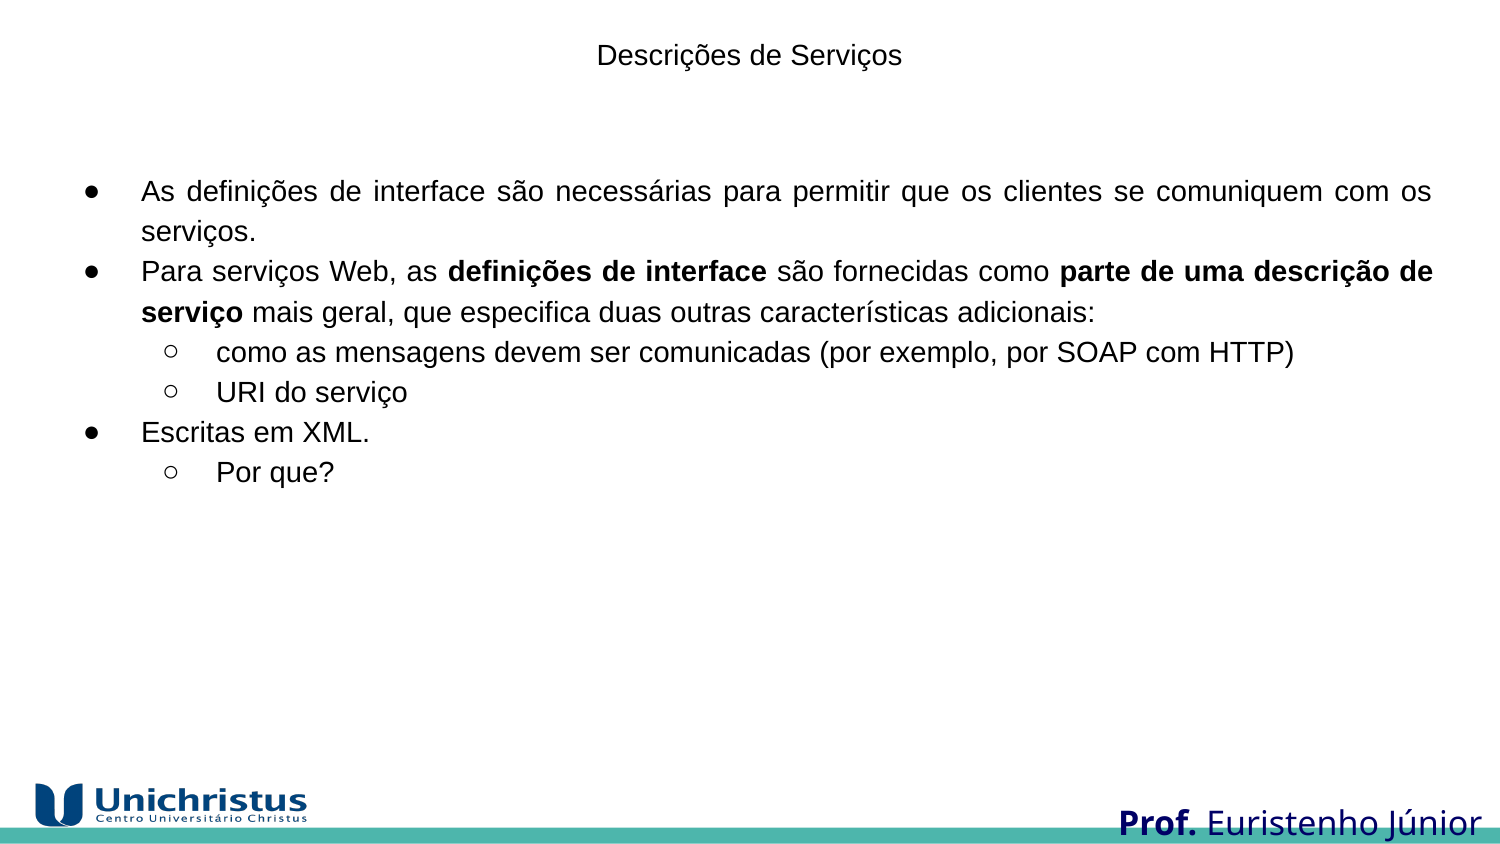

# Descrições de Serviços
As definições de interface são necessárias para permitir que os clientes se comuniquem com os serviços.
Para serviços Web, as definições de interface são fornecidas como parte de uma descrição de serviço mais geral, que especifica duas outras características adicionais:
como as mensagens devem ser comunicadas (por exemplo, por SOAP com HTTP)
URI do serviço
Escritas em XML.
Por que?
Prof. Euristenho Júnior